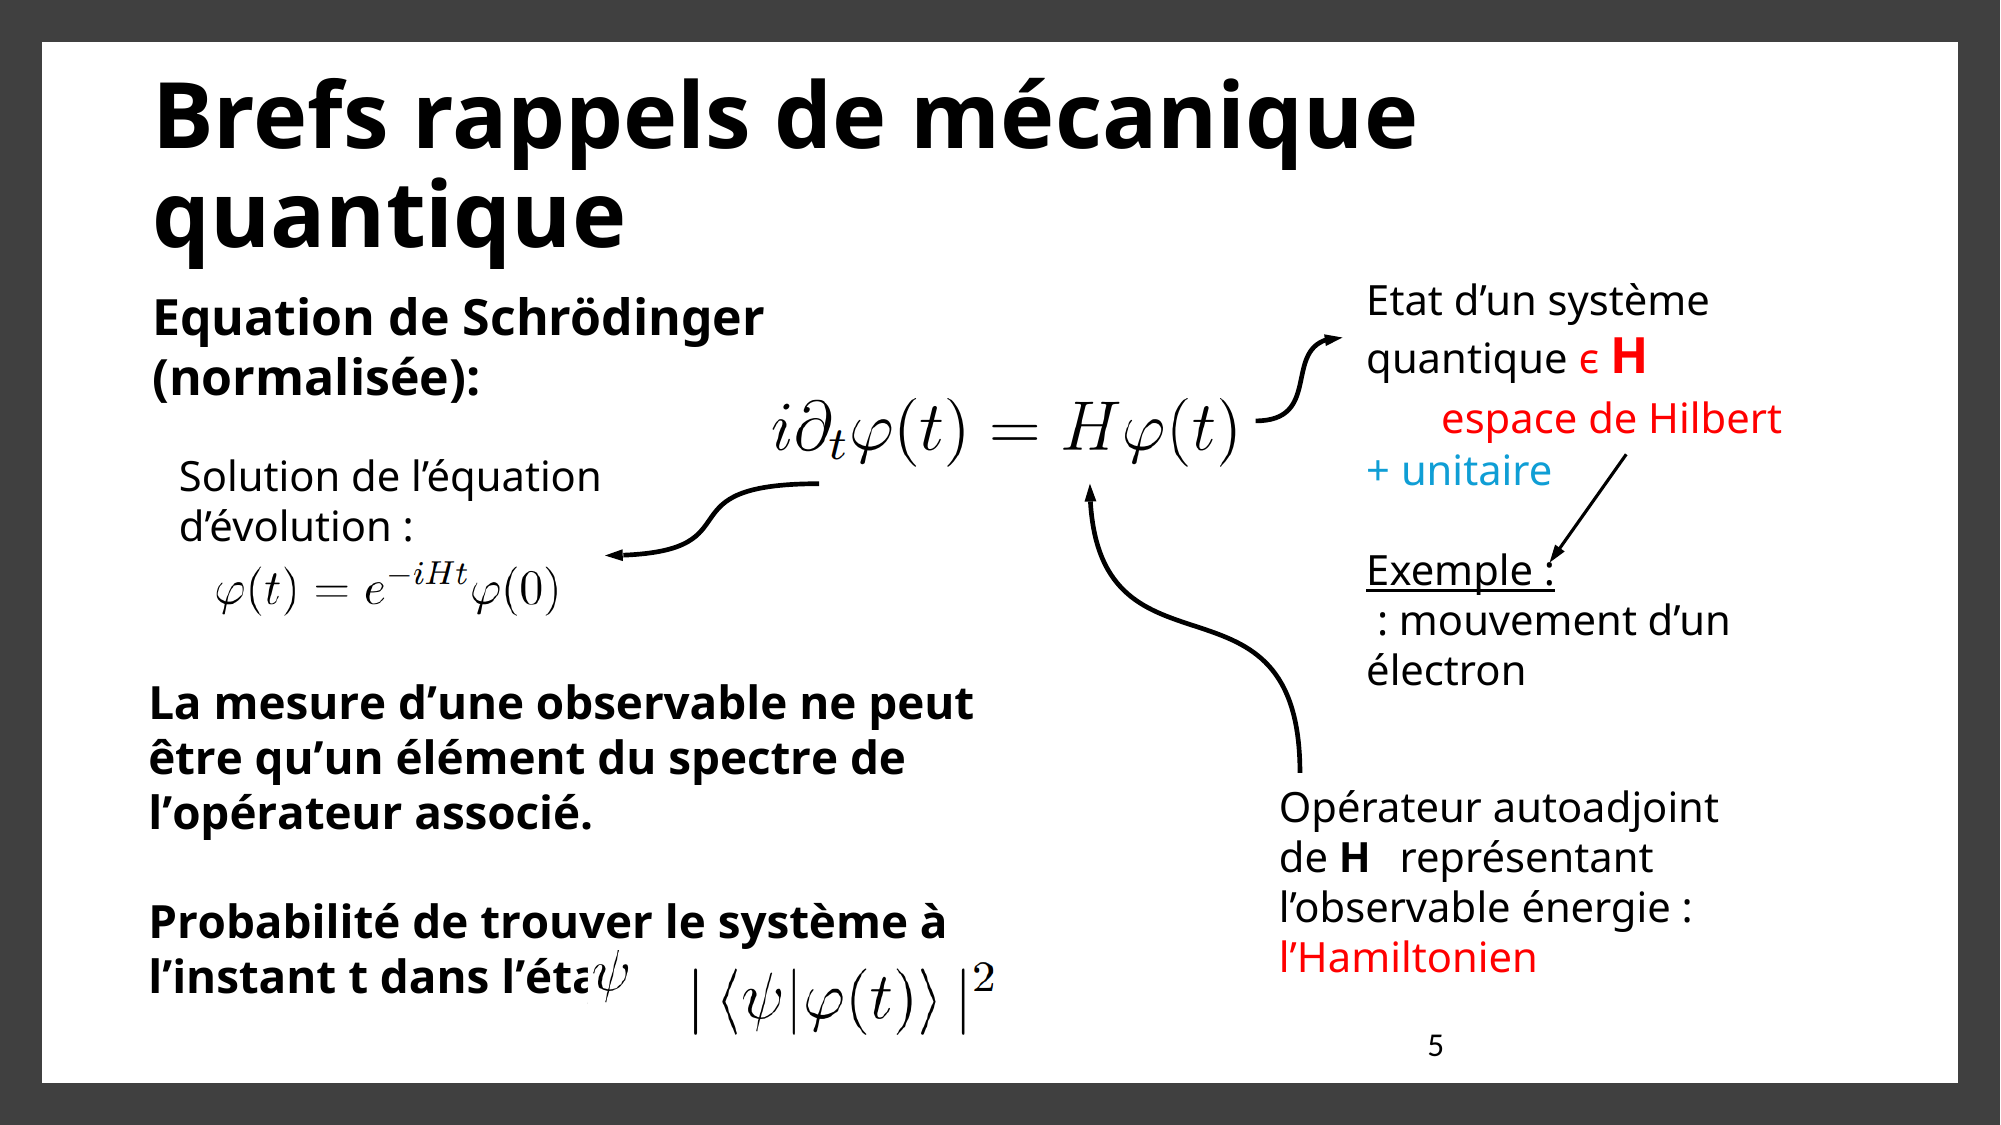

# Brefs rappels de mécanique quantique
Etat d’un système quantique є H
	espace de Hilbert
+ unitaire
Exemple :
 : mouvement d’un électron
Equation de Schrödinger (normalisée):
Solution de l’équation d’évolution :
La mesure d’une observable ne peut être qu’un élément du spectre de l’opérateur associé.
Probabilité de trouver le système à
l’instant t dans l’état :
Opérateur autoadjoint de H représentant l’observable énergie : l’Hamiltonien
5